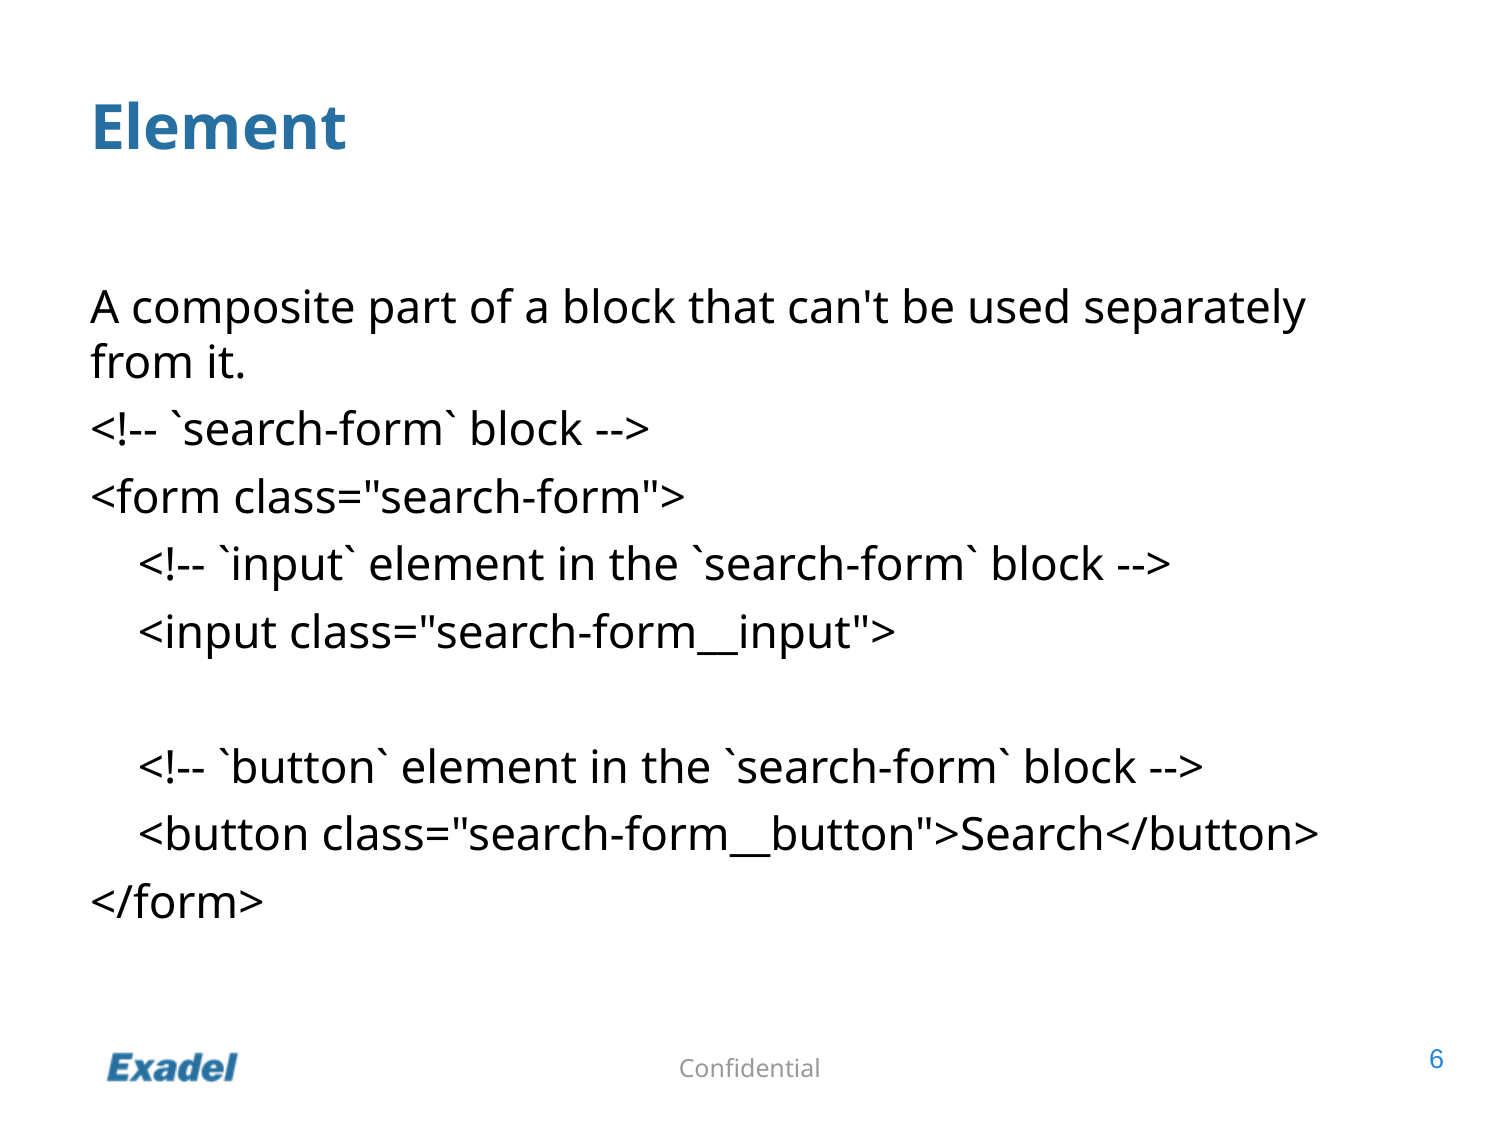

# Element
A composite part of a block that can't be used separately from it.
<!-- `search-form` block -->
<form class="search-form">
 <!-- `input` element in the `search-form` block -->
 <input class="search-form__input">
 <!-- `button` element in the `search-form` block -->
 <button class="search-form__button">Search</button>
</form>